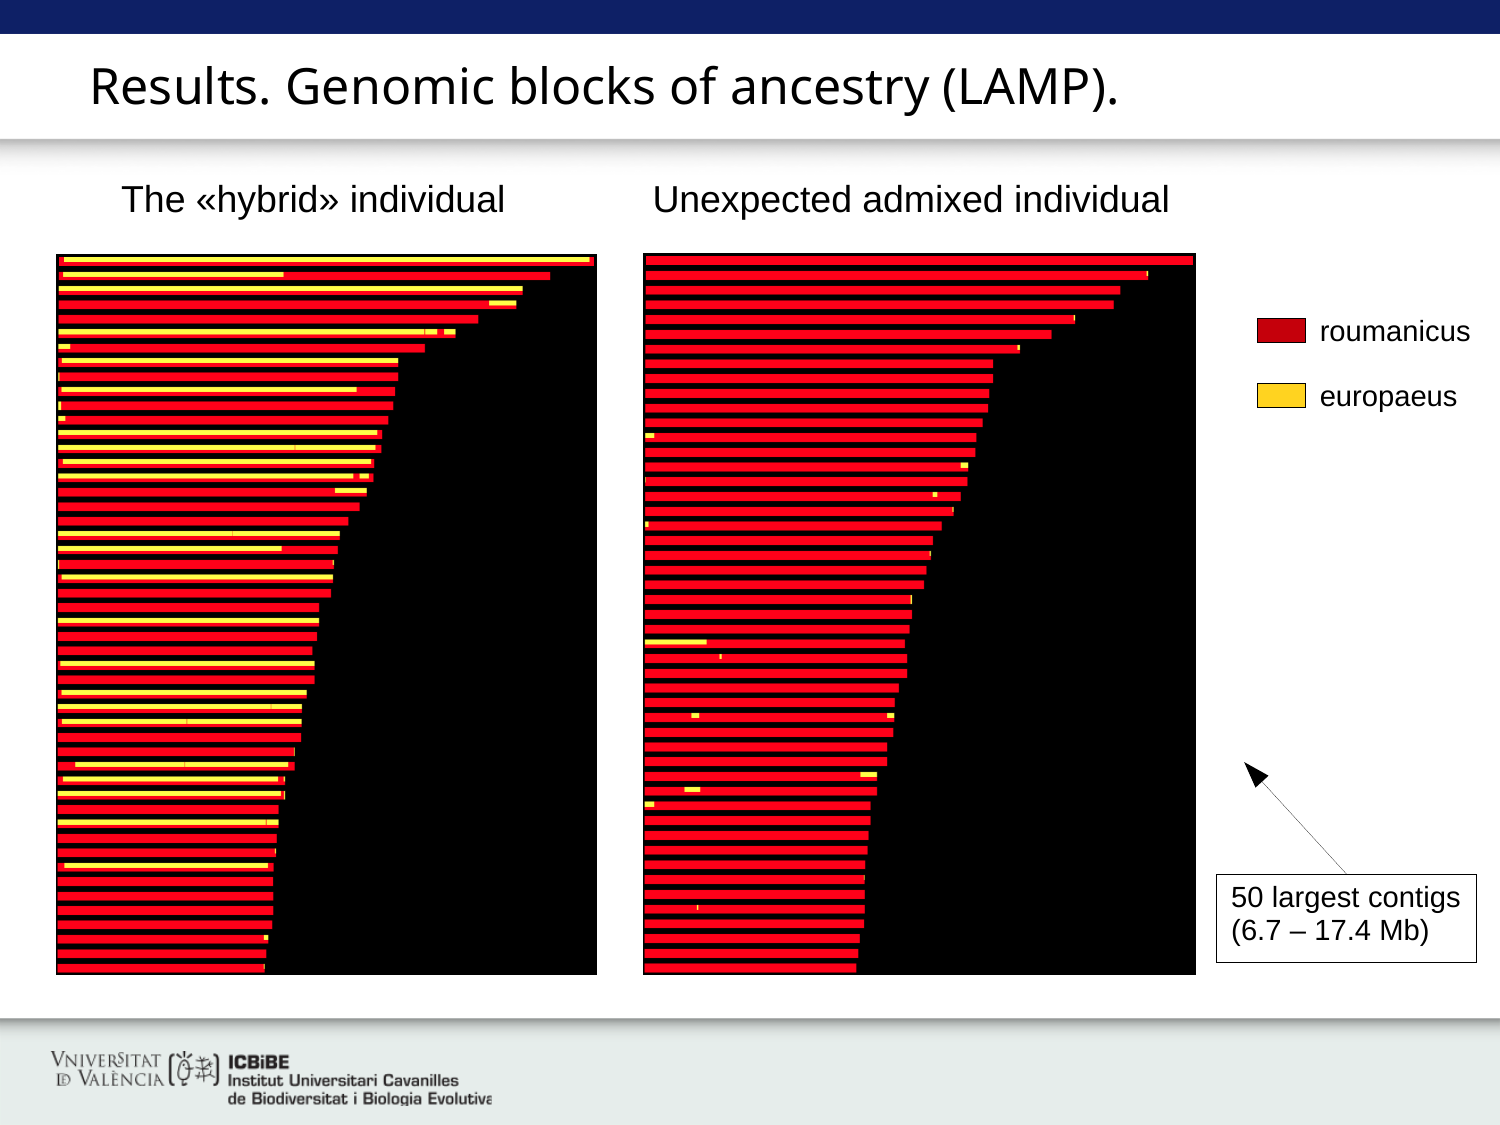

# Results. Genomic blocks of ancestry (LAMP).
The «hybrid» individual
Unexpected admixed individual
roumanicus
europaeus
50 largest contigs
(6.7 – 17.4 Mb)